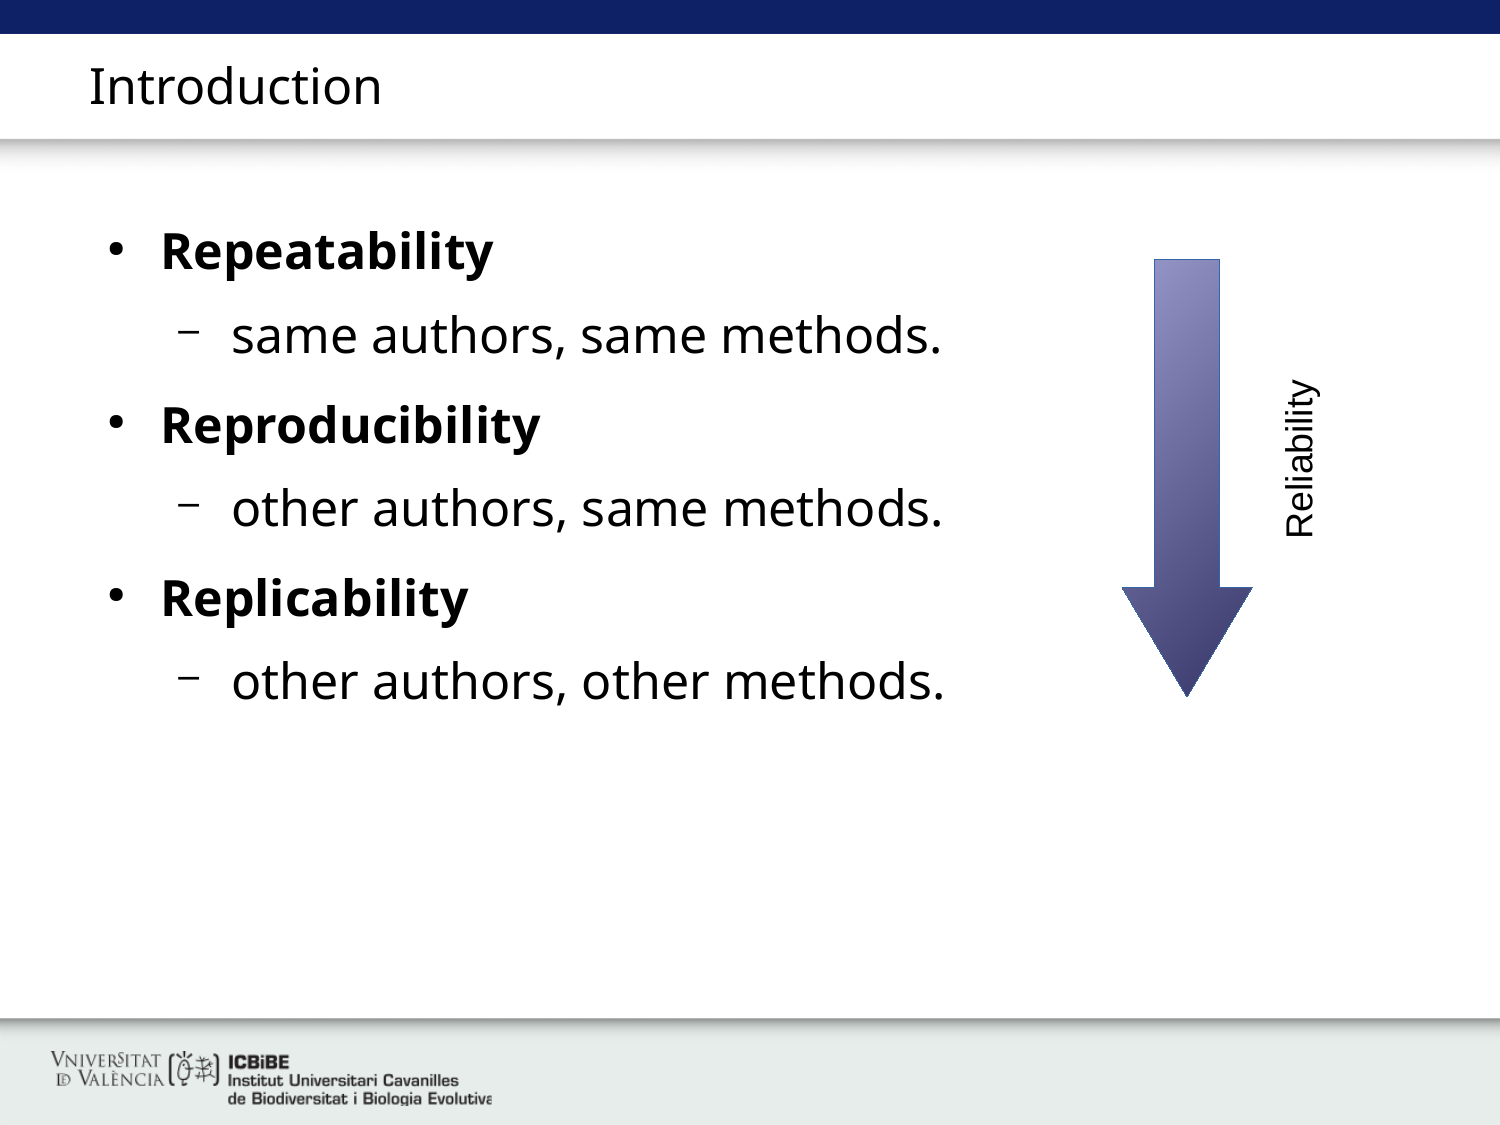

Introduction
# Repeatability
same authors, same methods.
Reproducibility
other authors, same methods.
Replicability
other authors, other methods.
Reliability